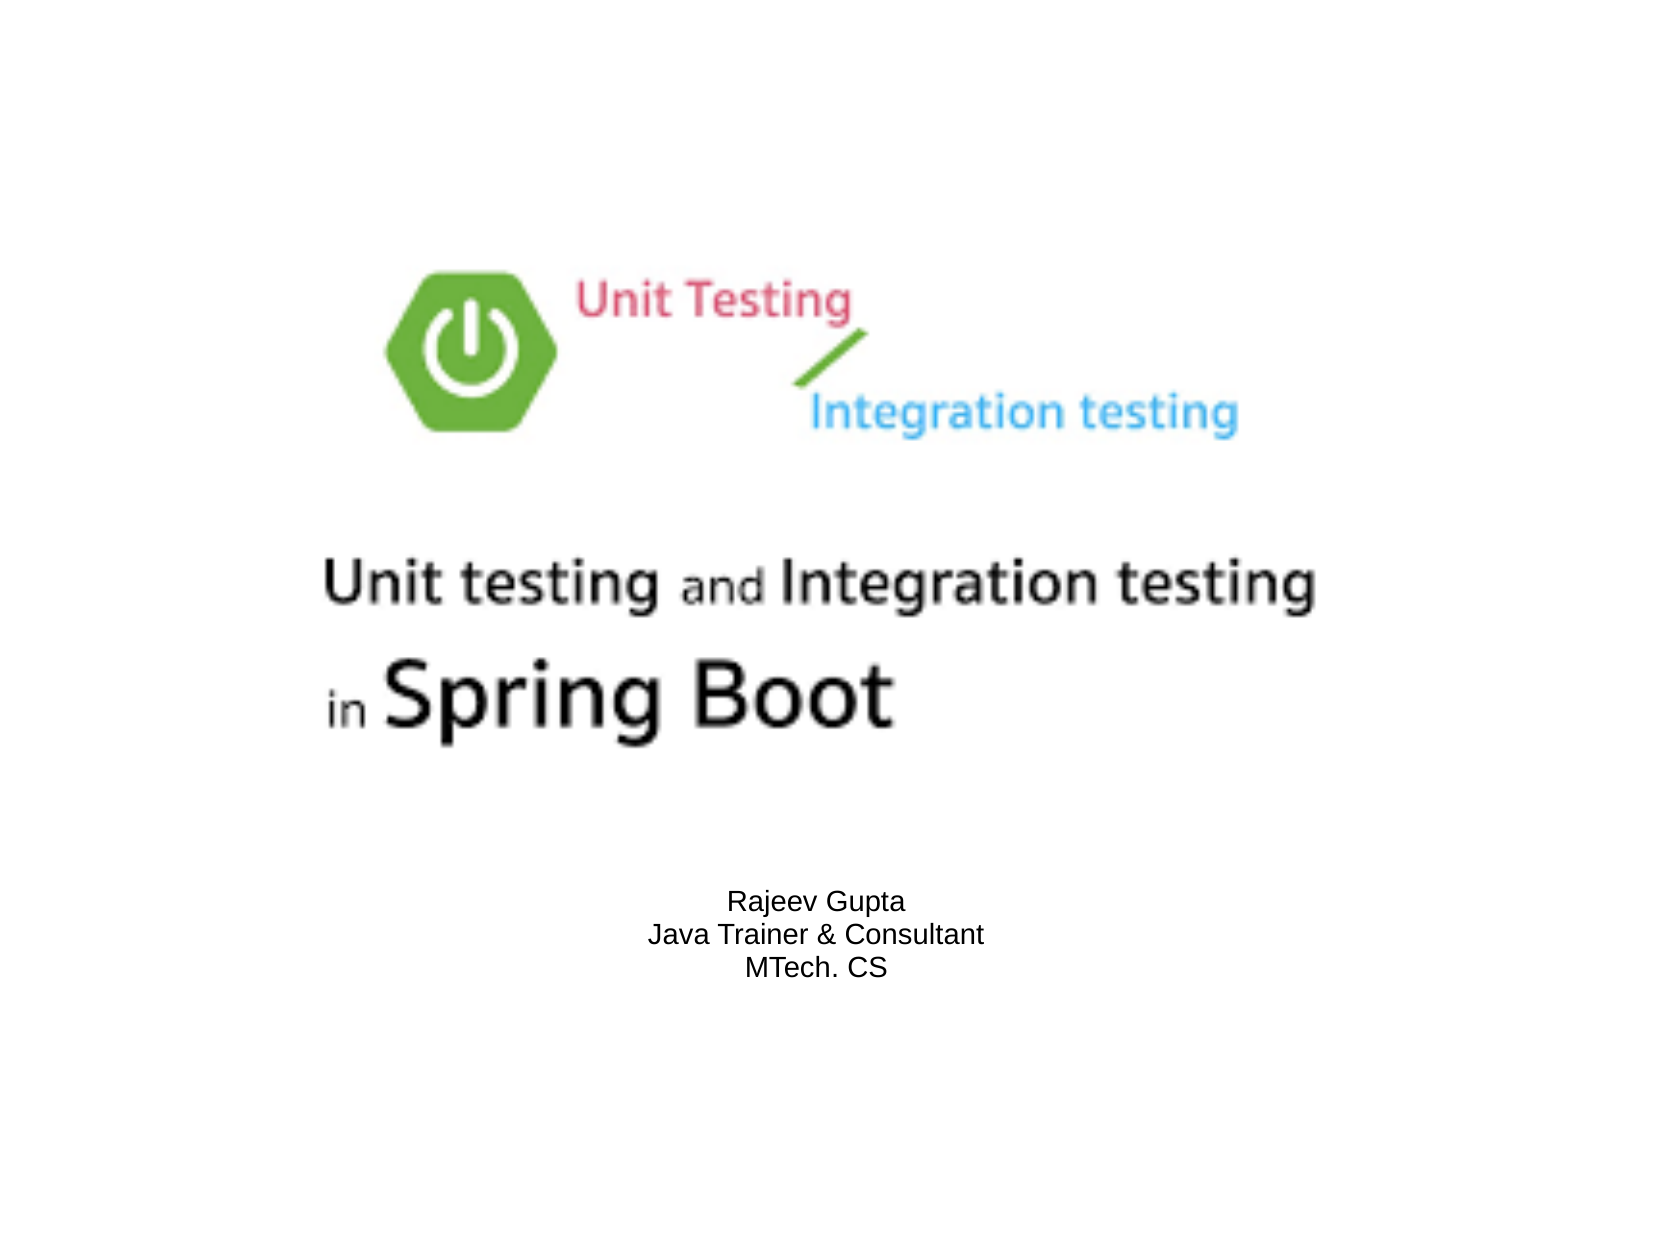

# Rajeev Gupta Java Trainer & Consultant MTech. CS